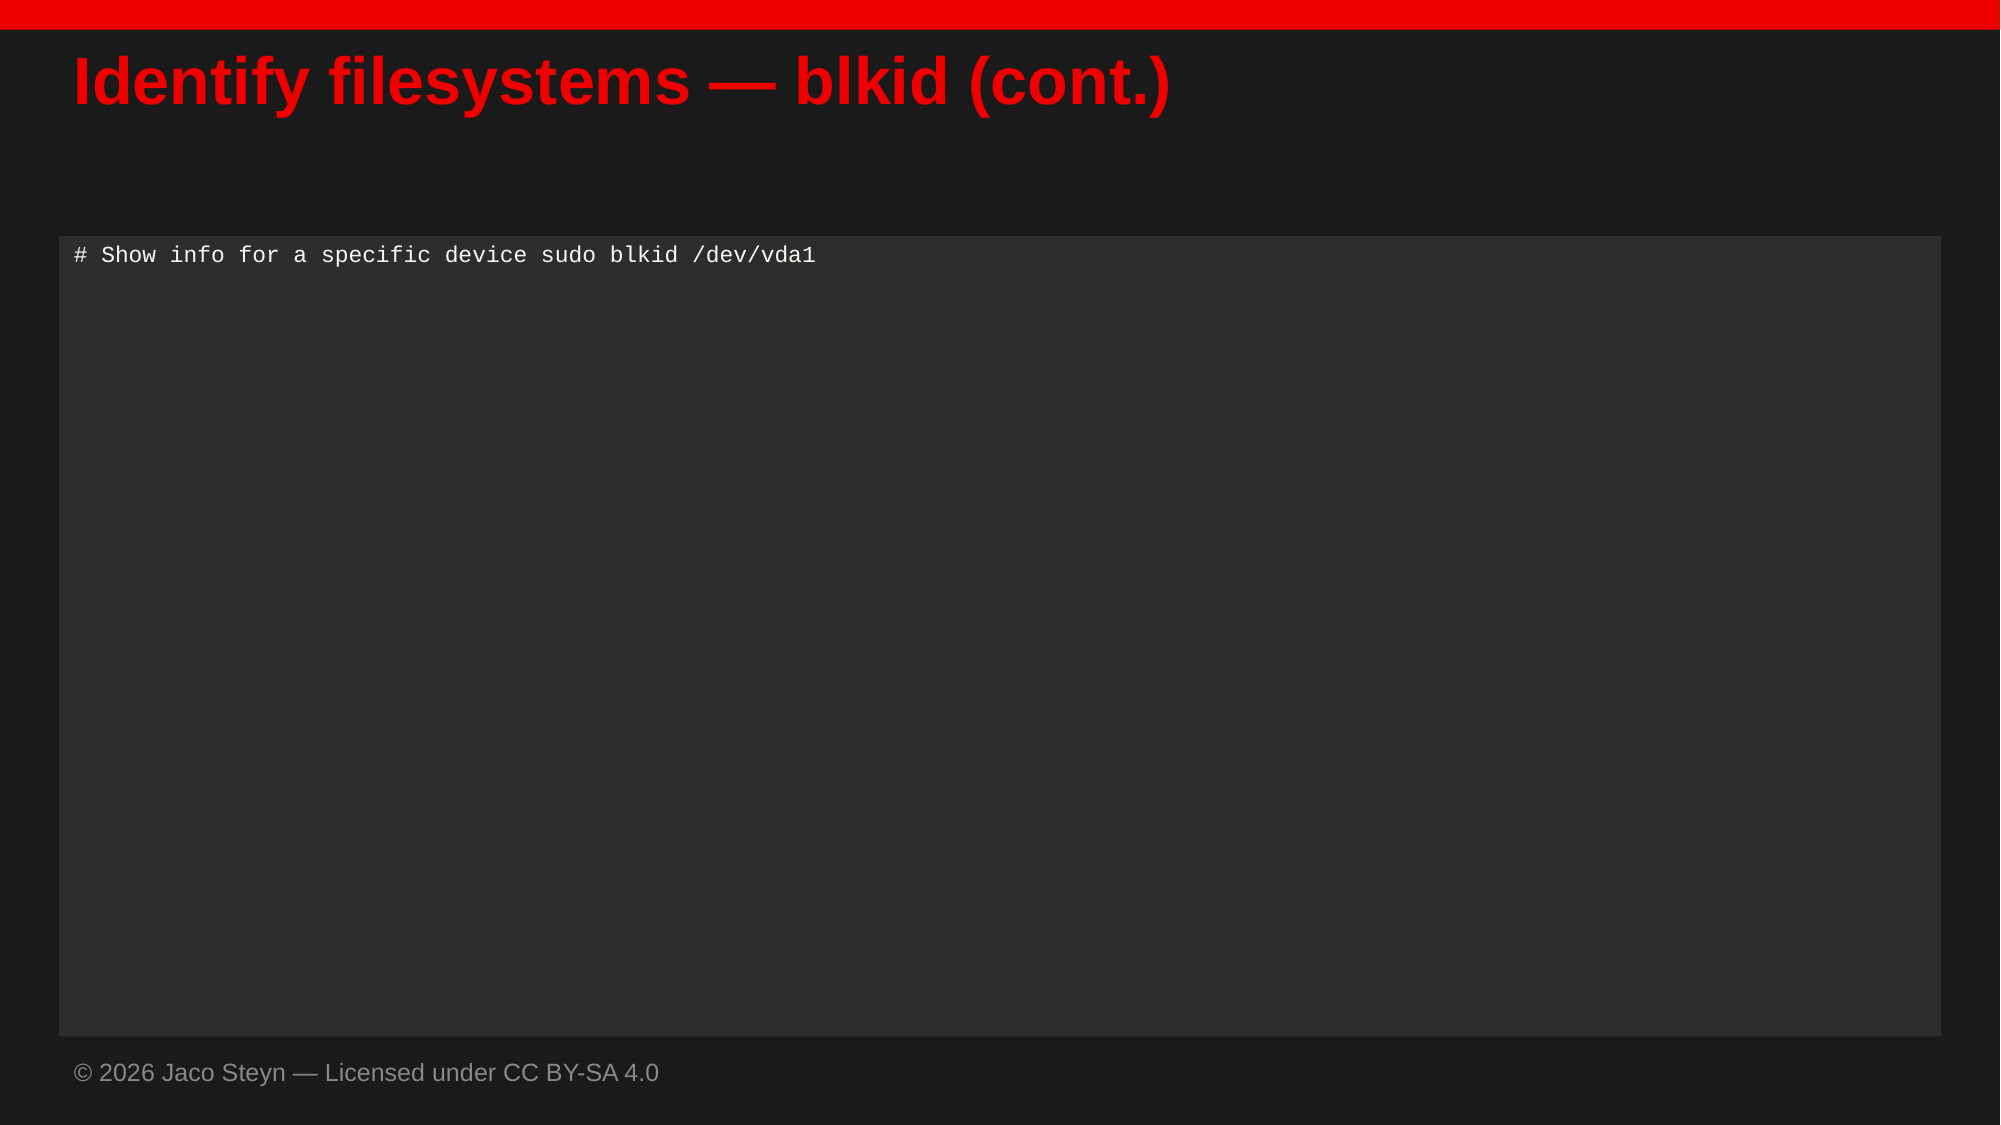

Identify filesystems — blkid (cont.)
# Show info for a specific device sudo blkid /dev/vda1
© 2026 Jaco Steyn — Licensed under CC BY-SA 4.0